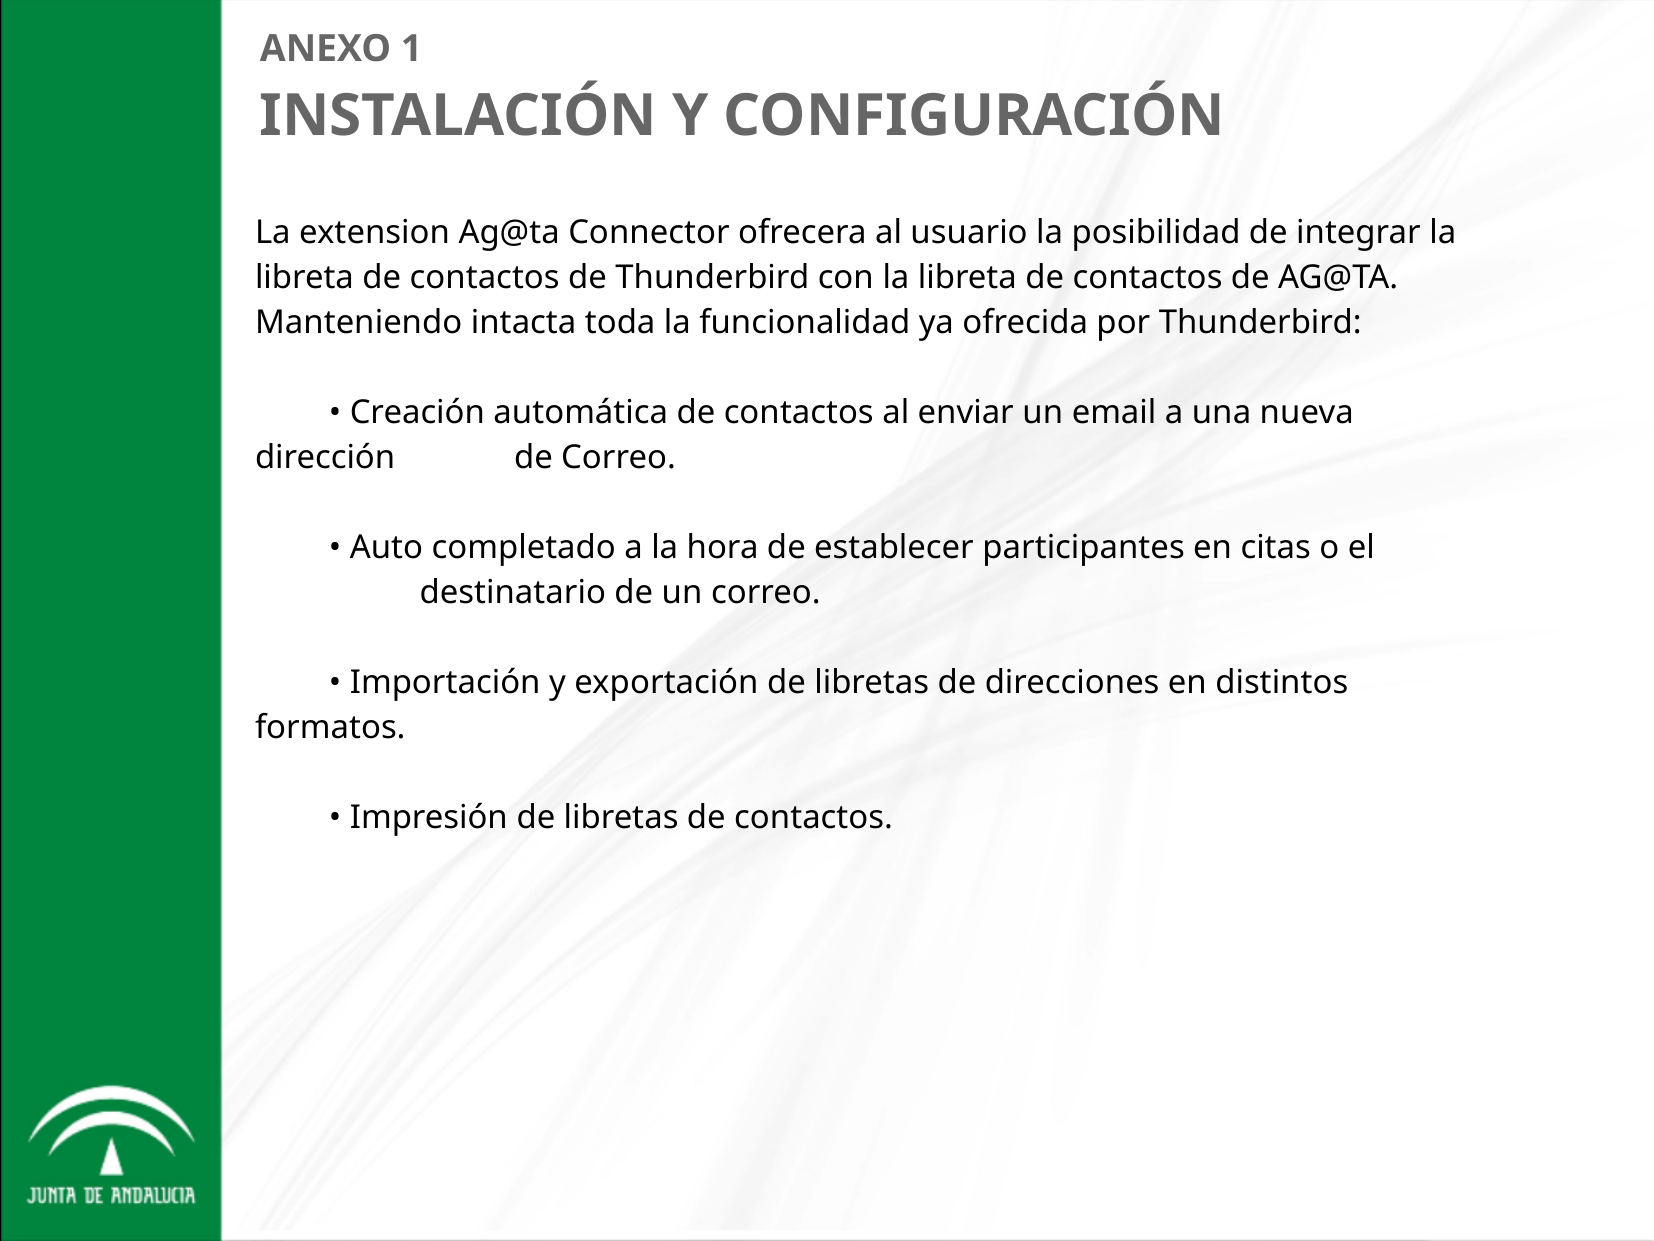

# ANEXO 1 INSTALACIÓN Y CONFIGURACIÓN
La extension Ag@ta Connector ofrecera al usuario la posibilidad de integrar la libreta de contactos de Thunderbird con la libreta de contactos de AG@TA. Manteniendo intacta toda la funcionalidad ya ofrecida por Thunderbird:
	• Creación automática de contactos al enviar un email a una nueva dirección de Correo.
	• Auto completado a la hora de establecer participantes en citas o el 			 destinatario de un correo.
	• Importación y exportación de libretas de direcciones en distintos formatos.
	• Impresión de libretas de contactos.